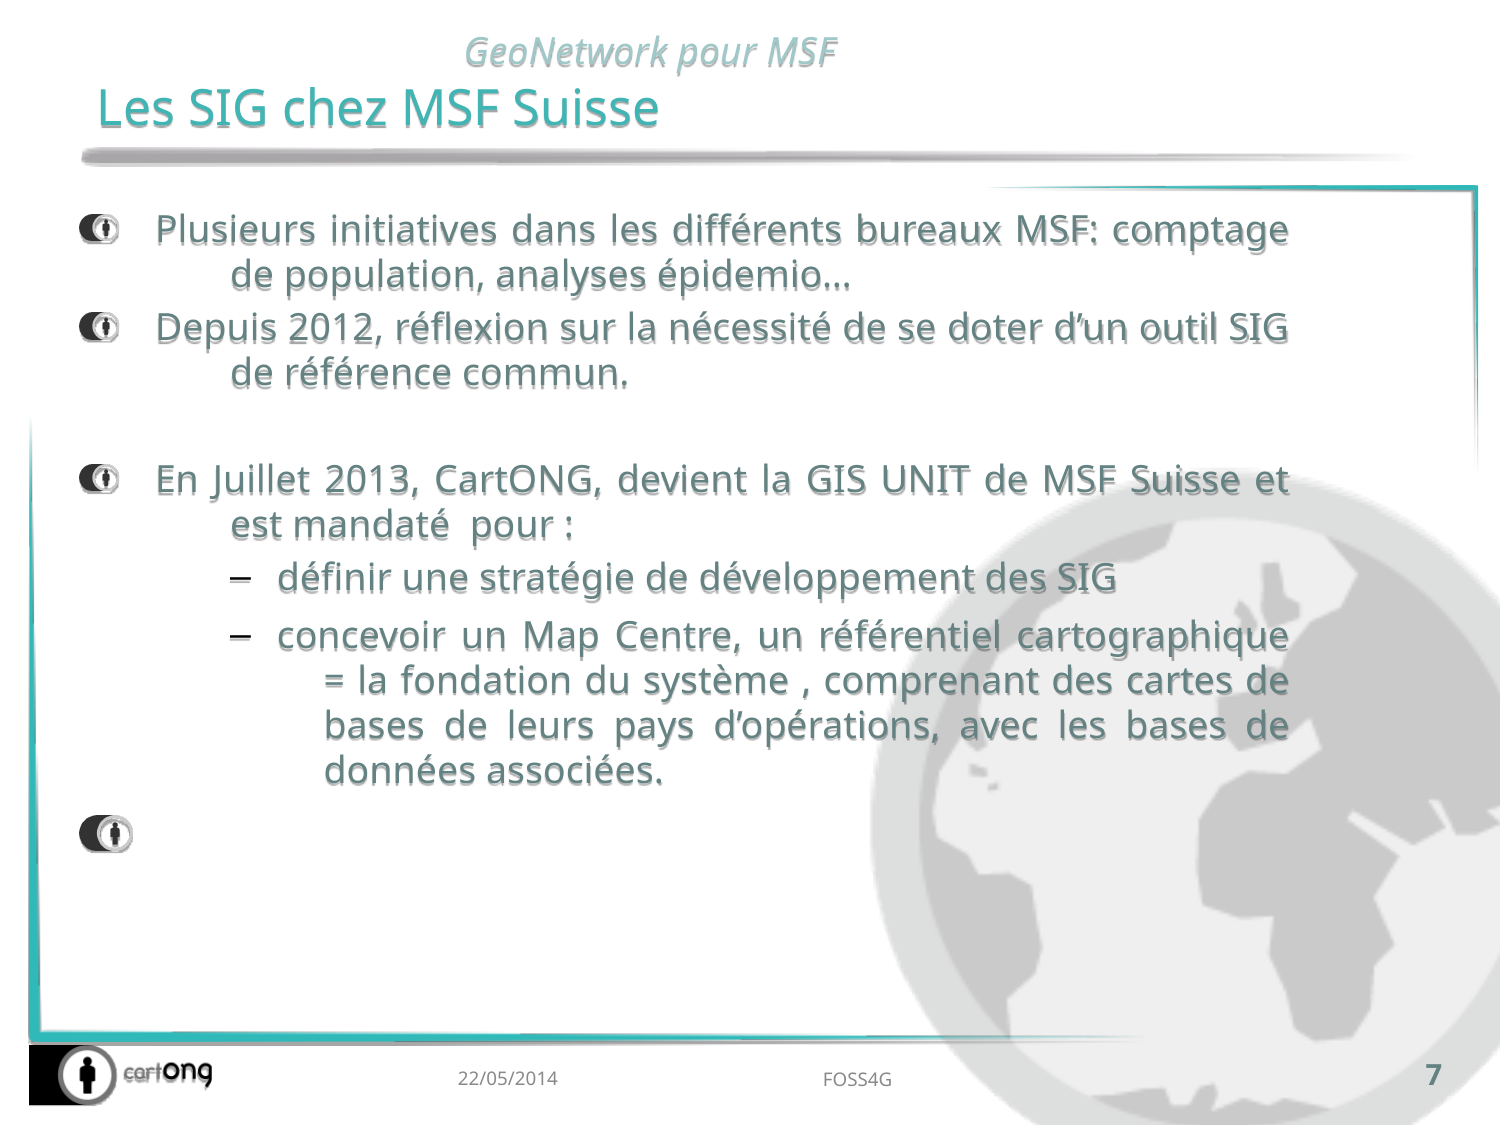

GeoNetwork pour MSF
# Les SIG chez MSF Suisse
Plusieurs initiatives dans les différents bureaux MSF: comptage de population, analyses épidemio…
Depuis 2012, réflexion sur la nécessité de se doter d’un outil SIG de référence commun.
En Juillet 2013, CartONG, devient la GIS UNIT de MSF Suisse et est mandaté pour :
définir une stratégie de développement des SIG
concevoir un Map Centre, un référentiel cartographique = la fondation du système , comprenant des cartes de bases de leurs pays d’opérations, avec les bases de données associées.
22/05/2014
FOSS4G